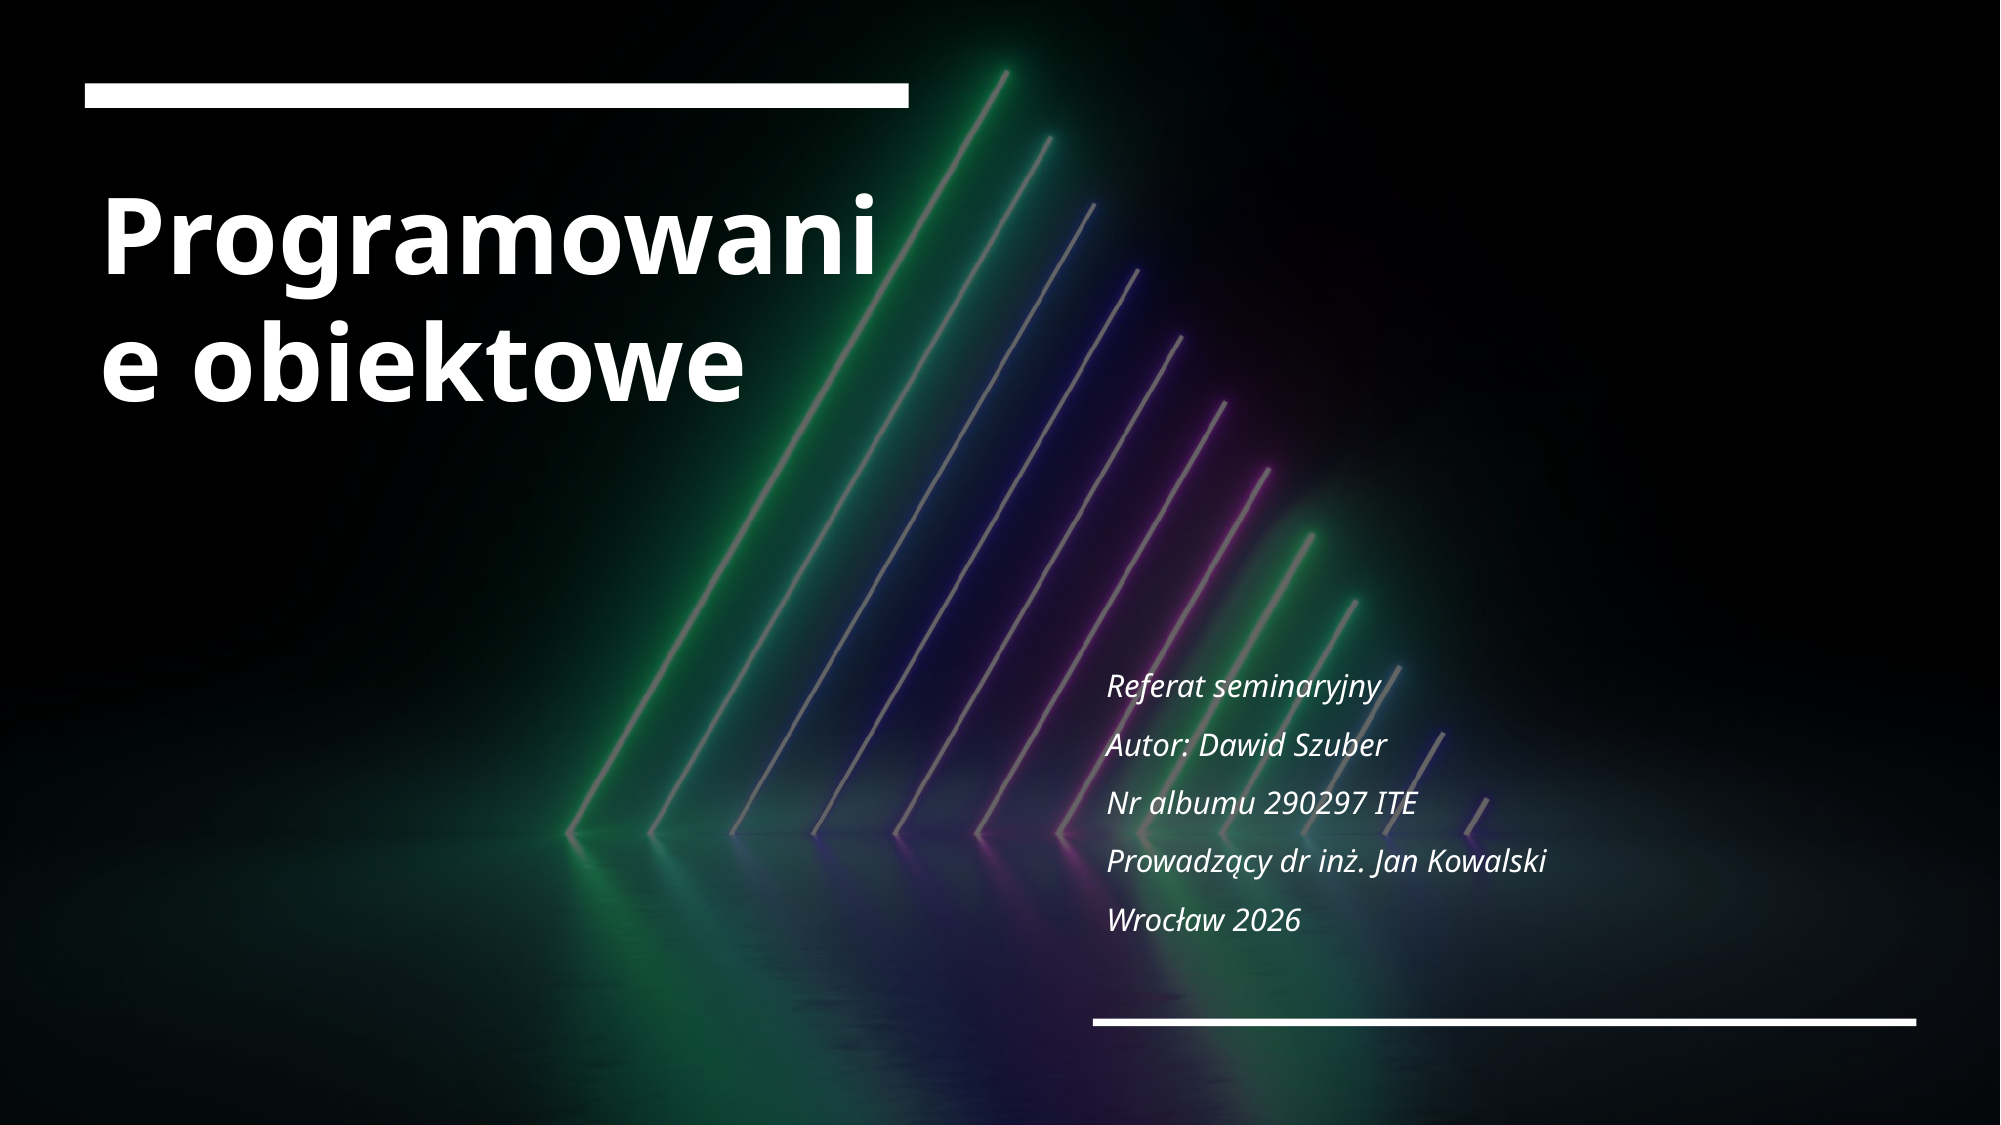

# Programowanie obiektowe
Referat seminaryjny
Autor: Dawid Szuber
Nr albumu 290297 ITE
Prowadzący dr inż. Jan Kowalski
Wrocław 2026